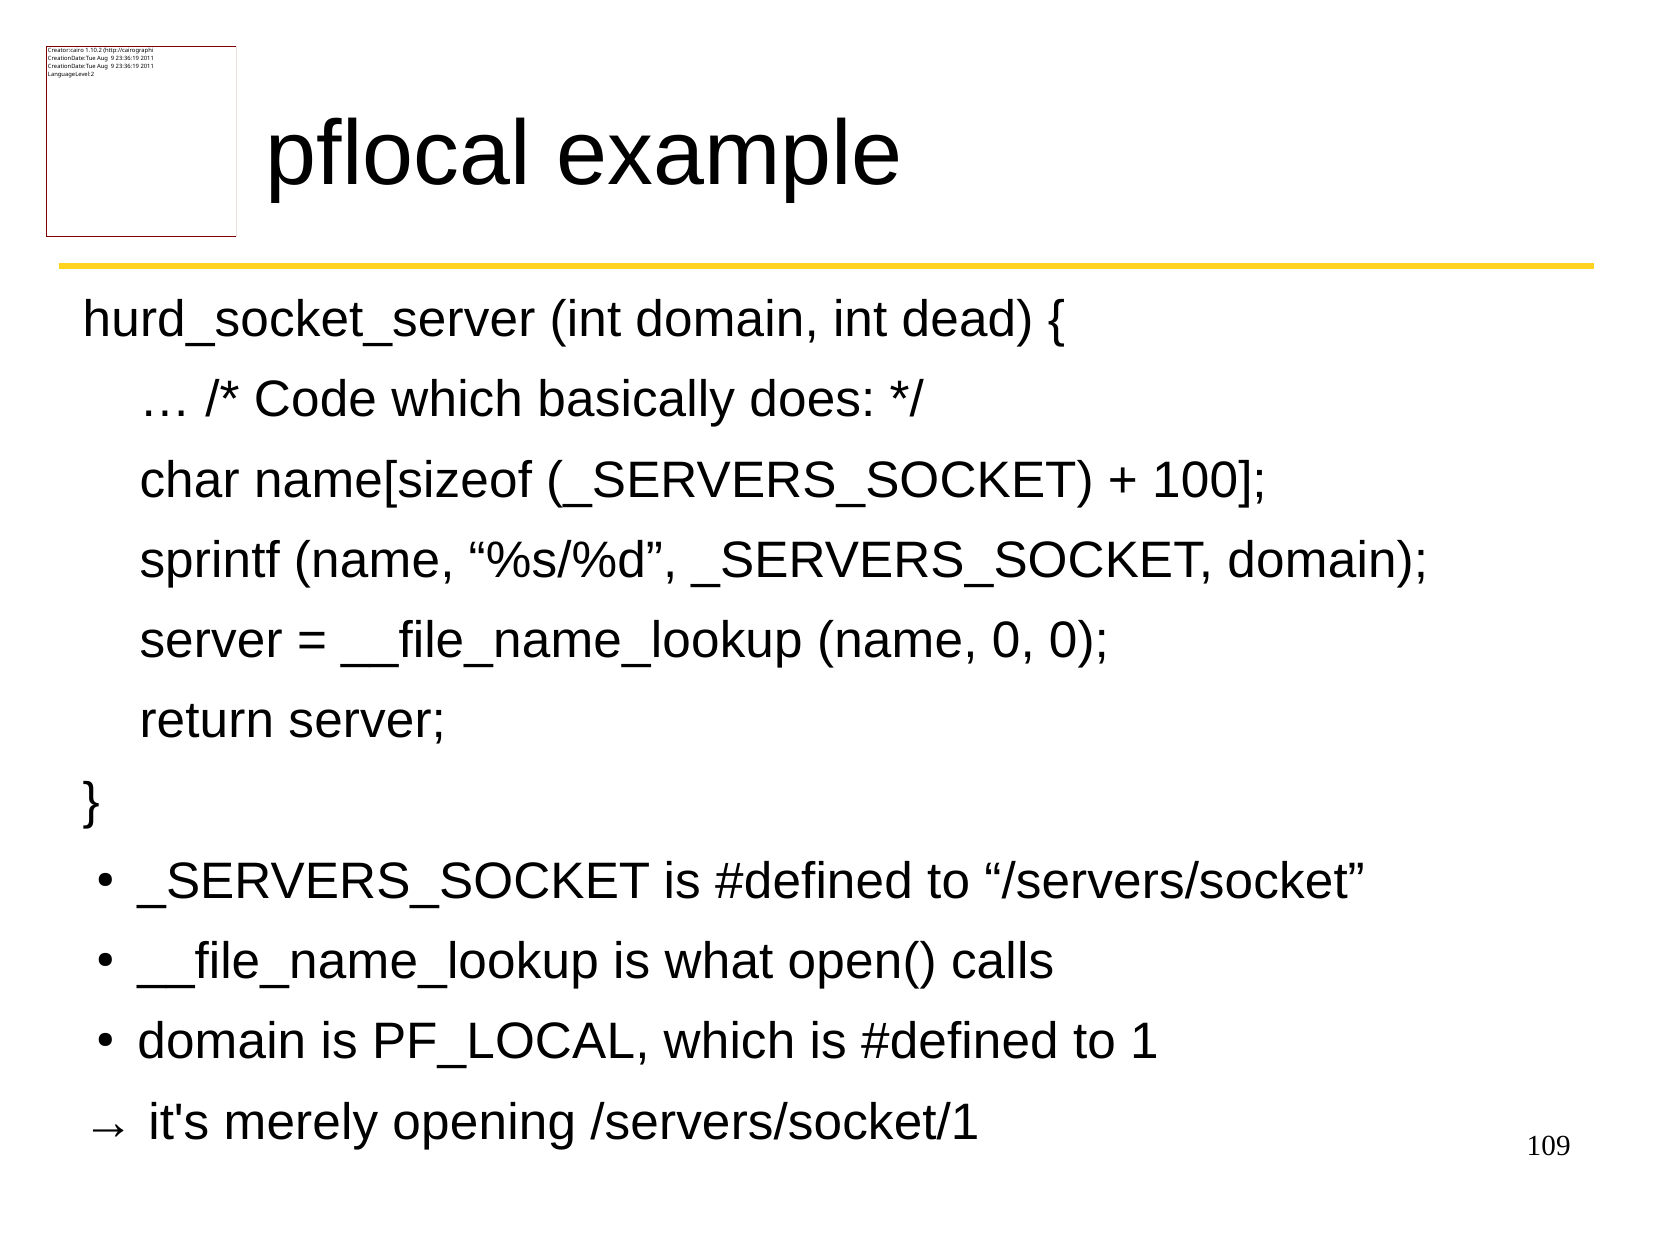

# pflocal example
hurd_socket_server (int domain, int dead) {
 … /* Code which basically does: */
 char name[sizeof (_SERVERS_SOCKET) + 100];
 sprintf (name, “%s/%d”, _SERVERS_SOCKET, domain);
 server = __file_name_lookup (name, 0, 0);
 return server;
}
_SERVERS_SOCKET is #defined to “/servers/socket”
__file_name_lookup is what open() calls
domain is PF_LOCAL, which is #defined to 1
→ it's merely opening /servers/socket/1
109